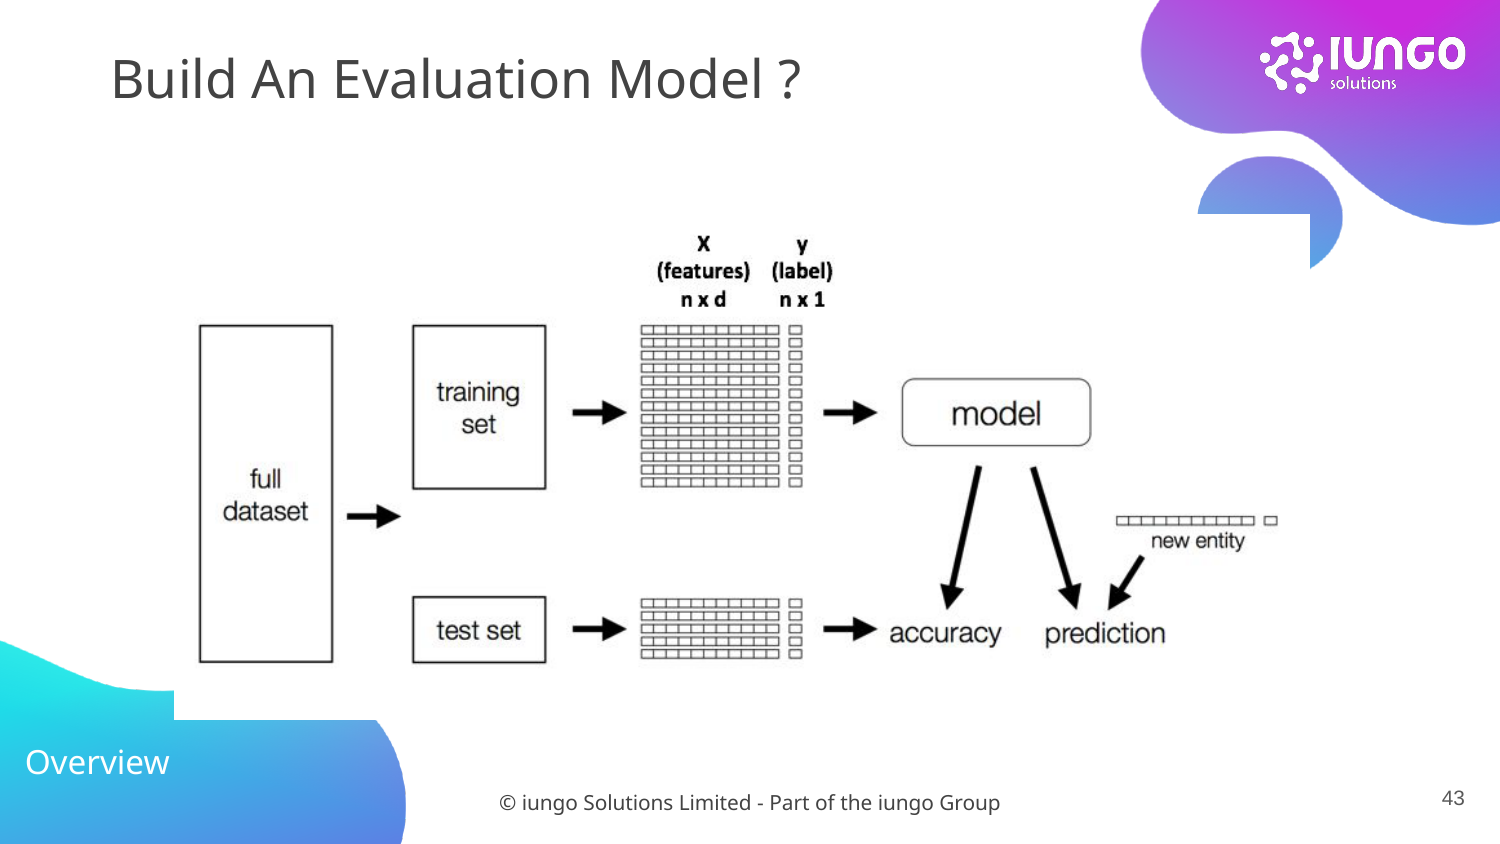

# Build An Evaluation Model ?
Overview